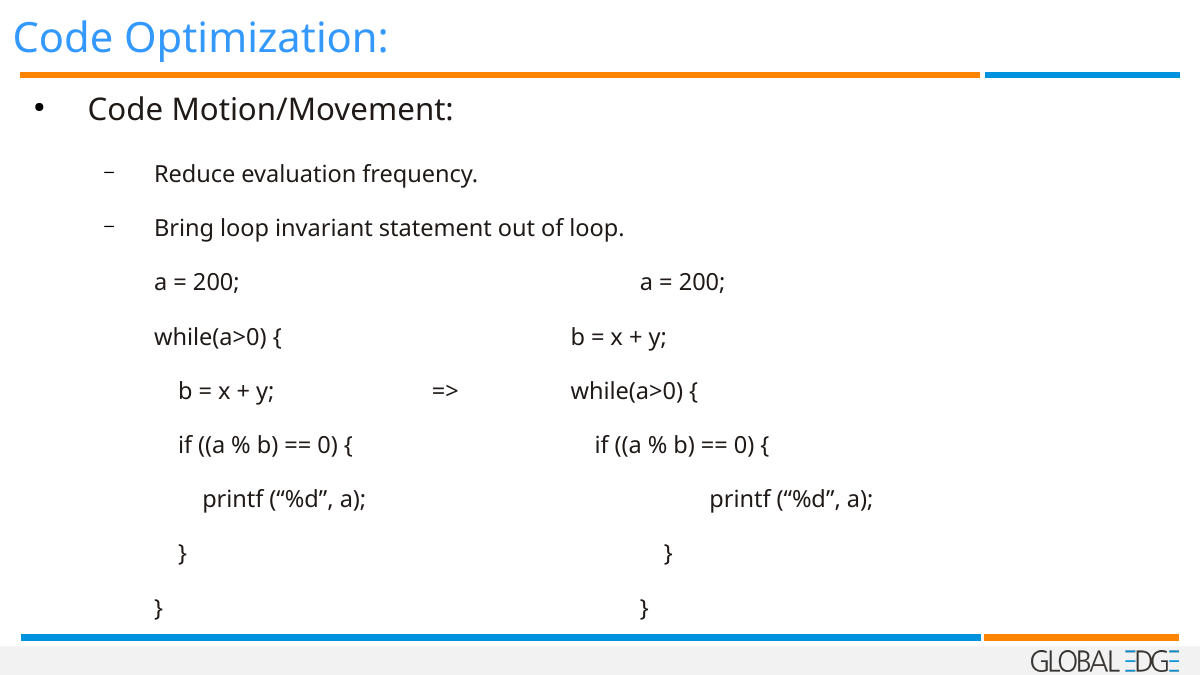

# Code Optimization:
Code Motion/Movement:
Reduce evaluation frequency.
Bring loop invariant statement out of loop.
a = 200; 						a = 200;
while(a>0) {					b = x + y;
 b = x + y;			=>		while(a>0) {
 if ((a % b) == 0) { 				 if ((a % b) == 0) {
 printf (“%d”, a); 					printf (“%d”, a);
 }							 }
}							}